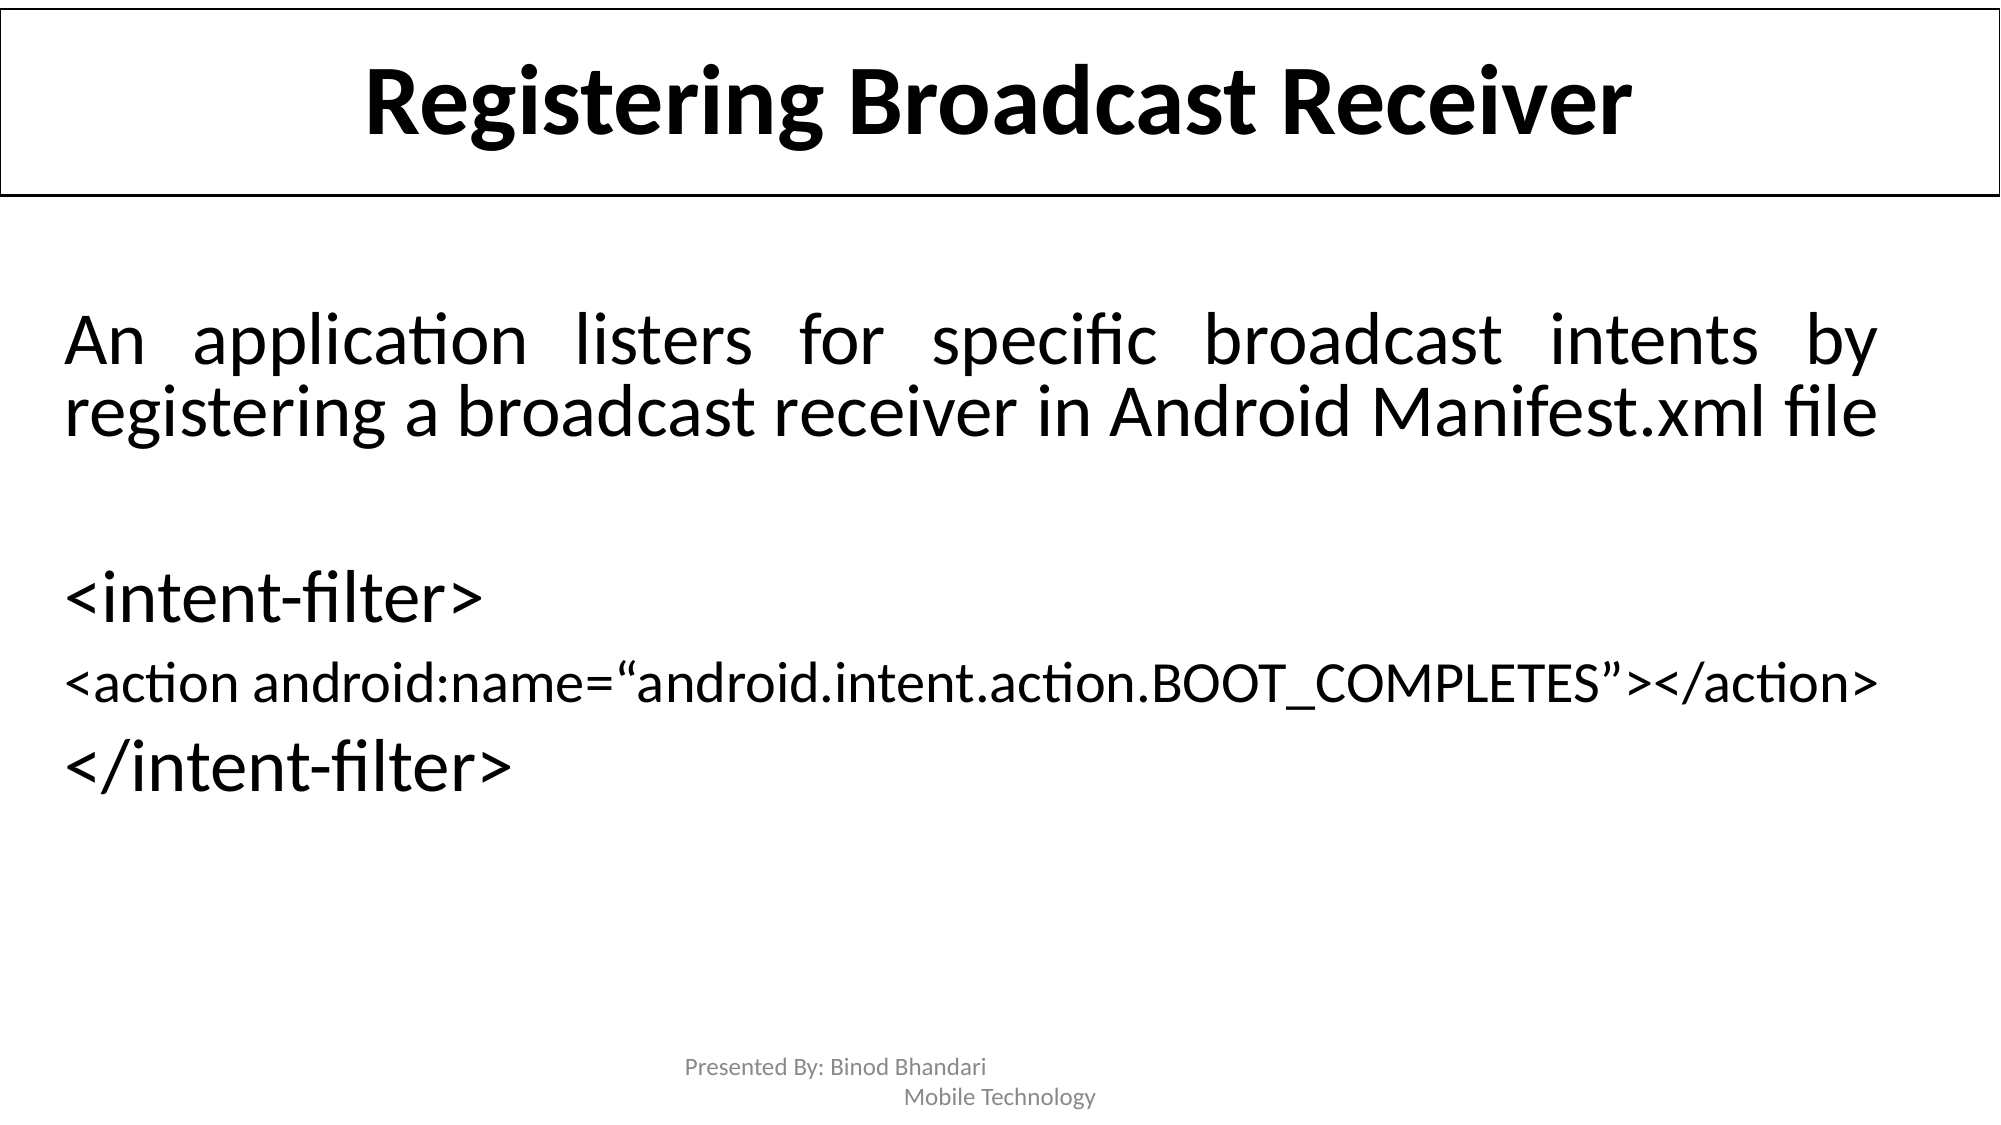

# Registering Broadcast Receiver
An application listers for specific broadcast intents by registering a broadcast receiver in Android Manifest.xml file
<intent-filter>
<action android:name=“android.intent.action.BOOT_COMPLETES”></action>
</intent-filter>
Presented By: Binod Bhandari Mobile Technology